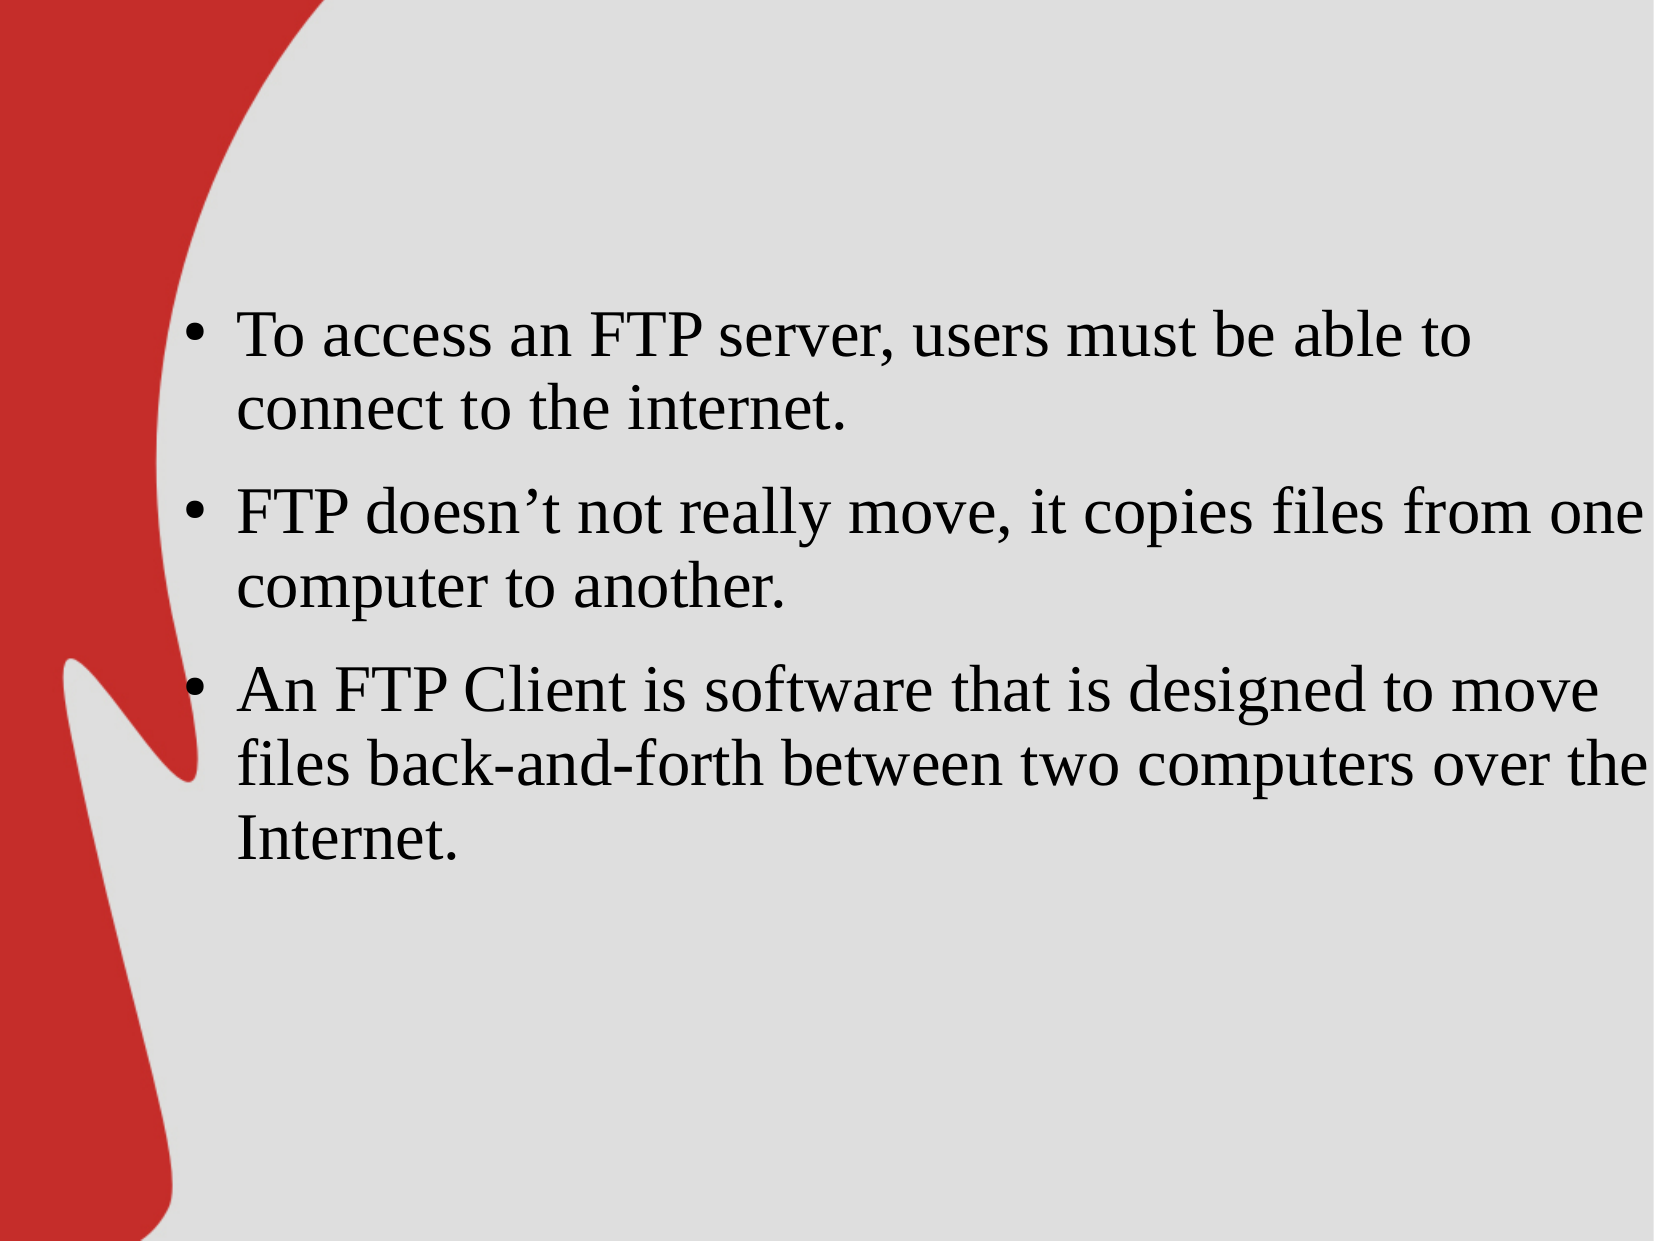

#
To access an FTP server, users must be able to connect to the internet.
FTP doesn’t not really move, it copies files from one computer to another.
An FTP Client is software that is designed to move files back-and-forth between two computers over the Internet.